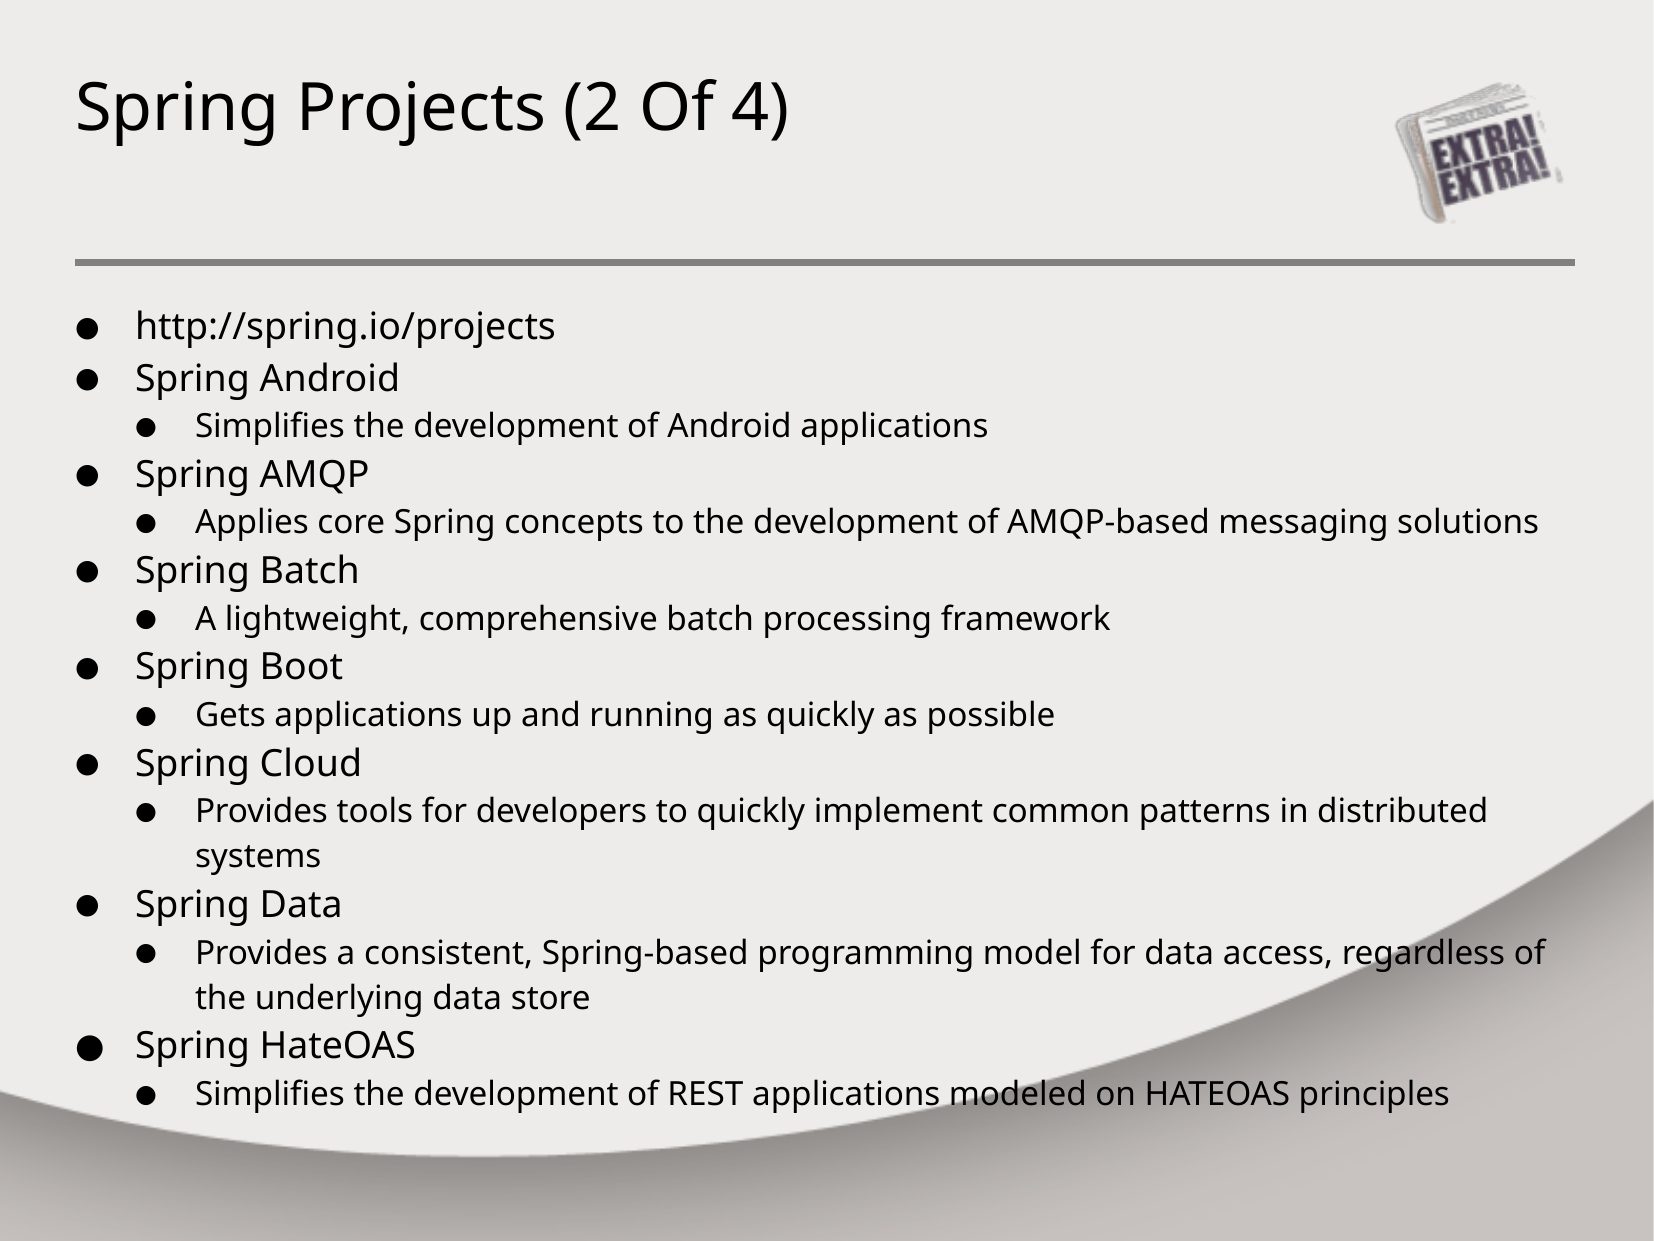

Spring Projects (2 Of 4)
# http://spring.io/projects
Spring Android
Simplifies the development of Android applications
Spring AMQP
Applies core Spring concepts to the development of AMQP-based messaging solutions
Spring Batch
A lightweight, comprehensive batch processing framework
Spring Boot
Gets applications up and running as quickly as possible
Spring Cloud
Provides tools for developers to quickly implement common patterns in distributed systems
Spring Data
Provides a consistent, Spring-based programming model for data access, regardless of the underlying data store
Spring HateOAS
Simplifies the development of REST applications modeled on HATEOAS principles